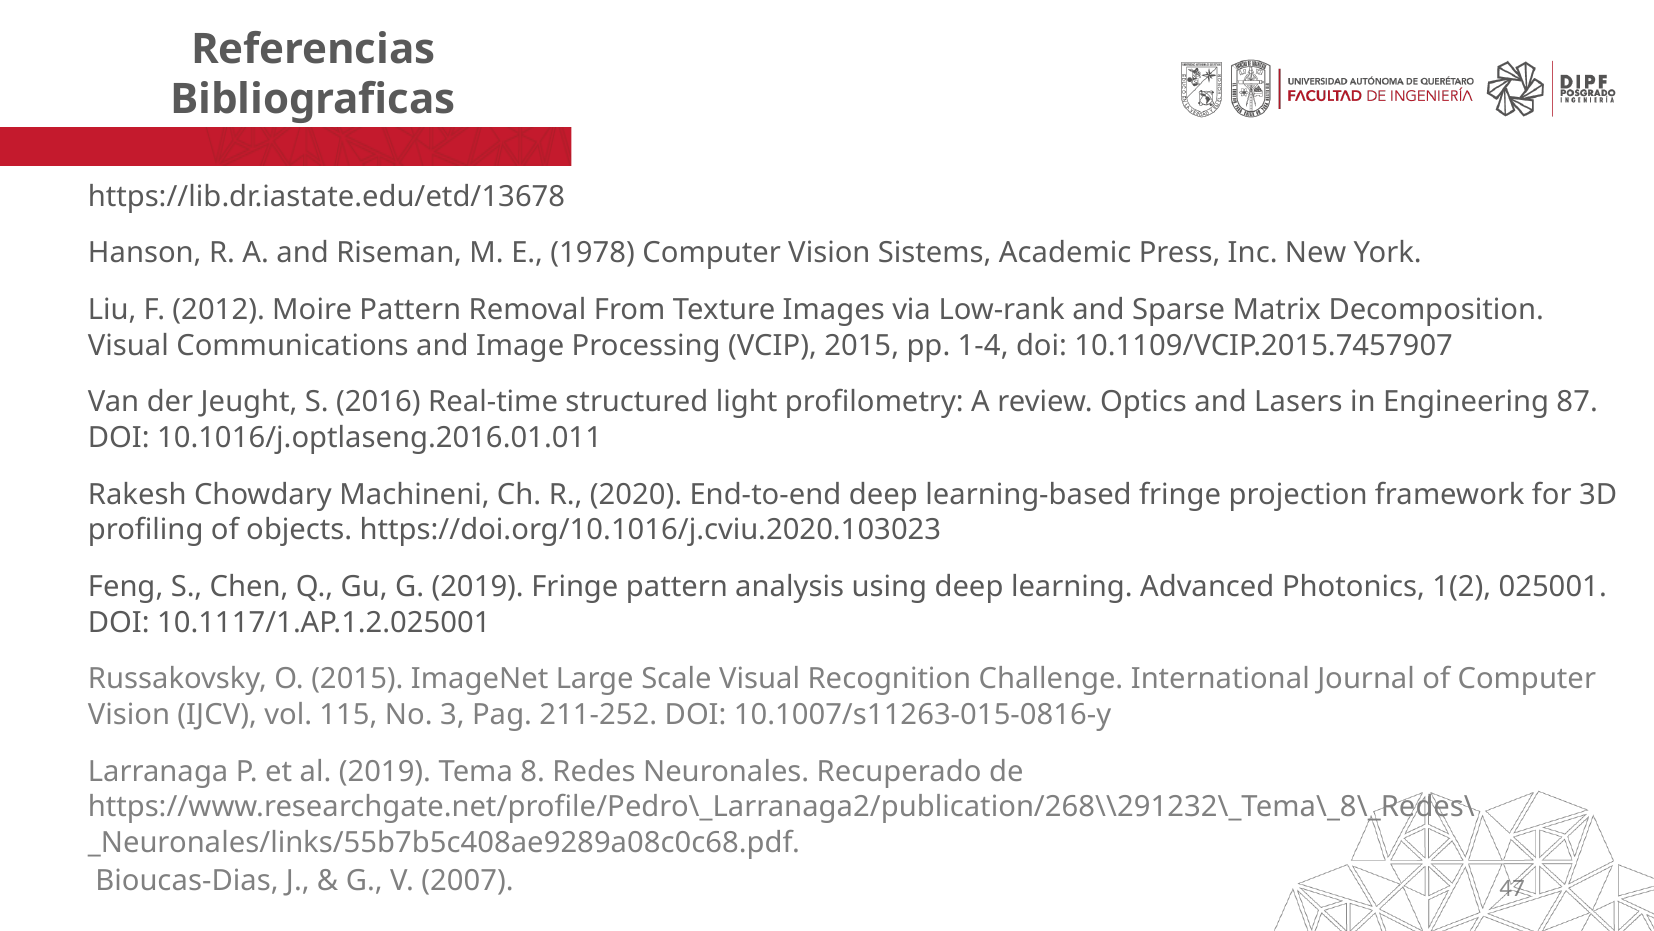

Referencias Bibliograficas
https://lib.dr.iastate.edu/etd/13678
Hanson, R. A. and Riseman, M. E., (1978) Computer Vision Sistems, Academic Press, Inc. New York.
Liu, F. (2012). Moire Pattern Removal From Texture Images via Low-rank and Sparse Matrix Decomposition. Visual Communications and Image Processing (VCIP), 2015, pp. 1-4, doi: 10.1109/VCIP.2015.7457907
Van der Jeught, S. (2016) Real-time structured light profilometry: A review. Optics and Lasers in Engineering 87. DOI: 10.1016/j.optlaseng.2016.01.011
Rakesh Chowdary Machineni, Ch. R., (2020). End-to-end deep learning-based fringe projection framework for 3D profiling of objects. https://doi.org/10.1016/j.cviu.2020.103023
Feng, S., Chen, Q., Gu, G. (2019). Fringe pattern analysis using deep learning. Advanced Photonics, 1(2), 025001. DOI: 10.1117/1.AP.1.2.025001
Russakovsky, O. (2015). ImageNet Large Scale Visual Recognition Challenge. International Journal of Computer Vision (IJCV), vol. 115, No. 3, Pag. 211-252. DOI: 10.1007/s11263-015-0816-y
Larranaga P. et al. (2019). Tema 8. Redes Neuronales. Recuperado de https://www.researchgate.net/profile/Pedro\_Larranaga2/publication/268\\291232\_Tema\_8\_Redes\_Neuronales/links/55b7b5c408ae9289a08c0c68.pdf.
 Bioucas-Dias, J., & G., V. (2007).
Phase unwrapping via max flows. Image Processing, IEEE Transactions, 698-709 agregar esta bibliografia para algoritmo PUMA
47